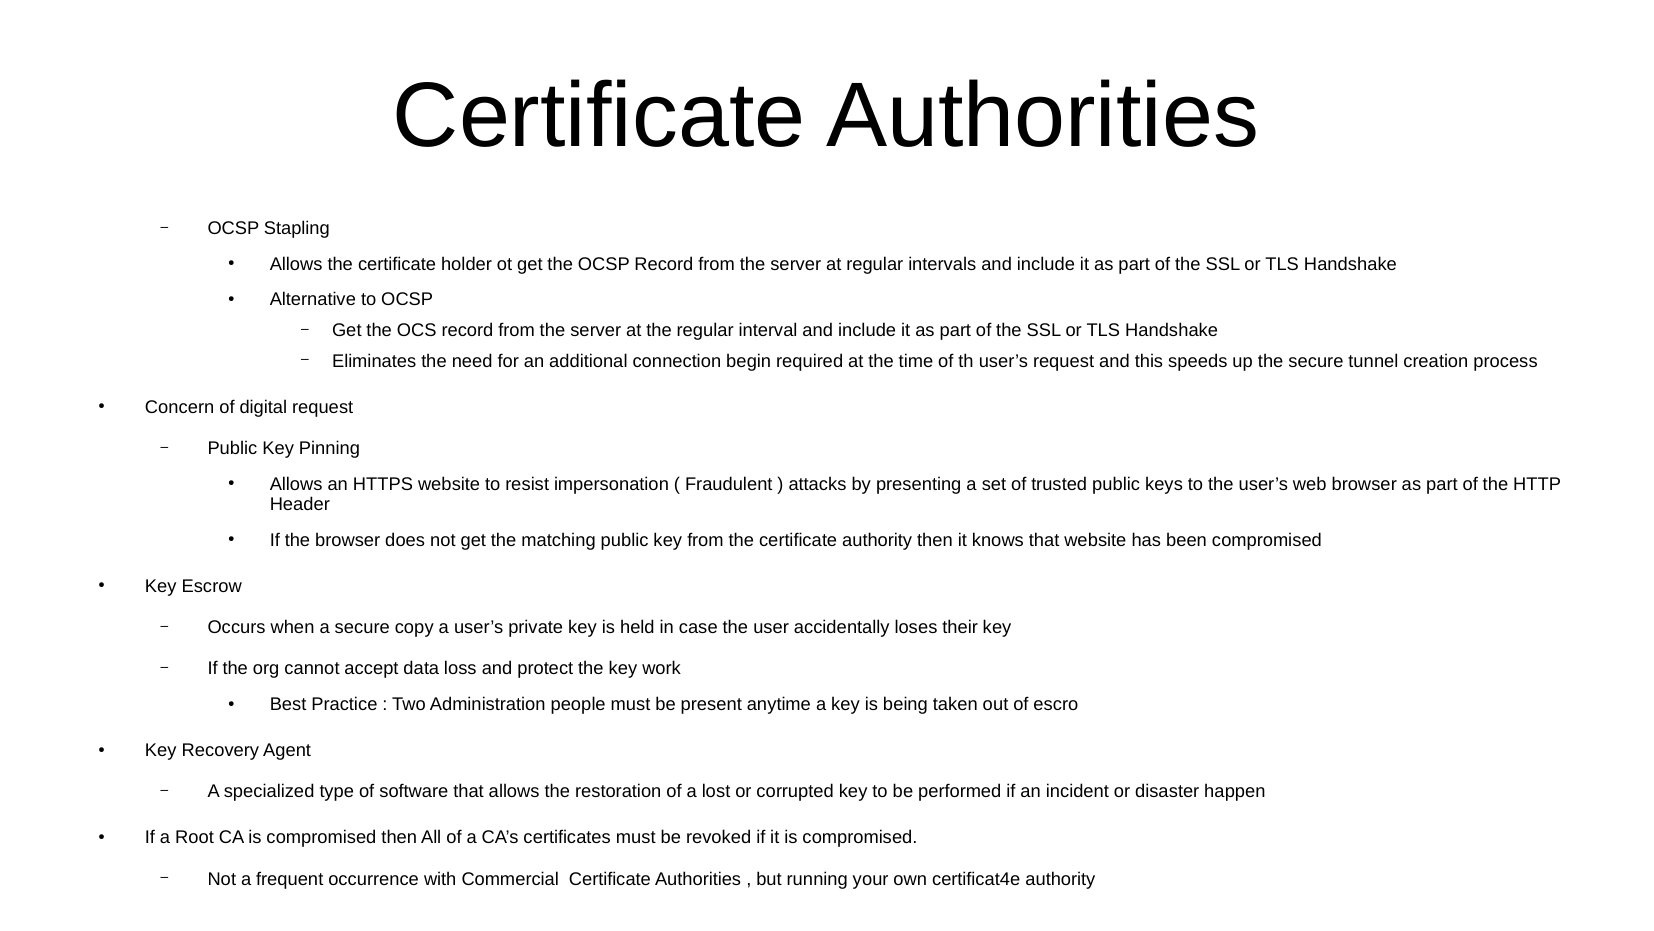

# Certificate Authorities
OCSP Stapling
Allows the certificate holder ot get the OCSP Record from the server at regular intervals and include it as part of the SSL or TLS Handshake
Alternative to OCSP
Get the OCS record from the server at the regular interval and include it as part of the SSL or TLS Handshake
Eliminates the need for an additional connection begin required at the time of th user’s request and this speeds up the secure tunnel creation process
Concern of digital request
Public Key Pinning
Allows an HTTPS website to resist impersonation ( Fraudulent ) attacks by presenting a set of trusted public keys to the user’s web browser as part of the HTTP Header
If the browser does not get the matching public key from the certificate authority then it knows that website has been compromised
Key Escrow
Occurs when a secure copy a user’s private key is held in case the user accidentally loses their key
If the org cannot accept data loss and protect the key work
Best Practice : Two Administration people must be present anytime a key is being taken out of escro
Key Recovery Agent
A specialized type of software that allows the restoration of a lost or corrupted key to be performed if an incident or disaster happen
If a Root CA is compromised then All of a CA’s certificates must be revoked if it is compromised.
Not a frequent occurrence with Commercial Certificate Authorities , but running your own certificat4e authority